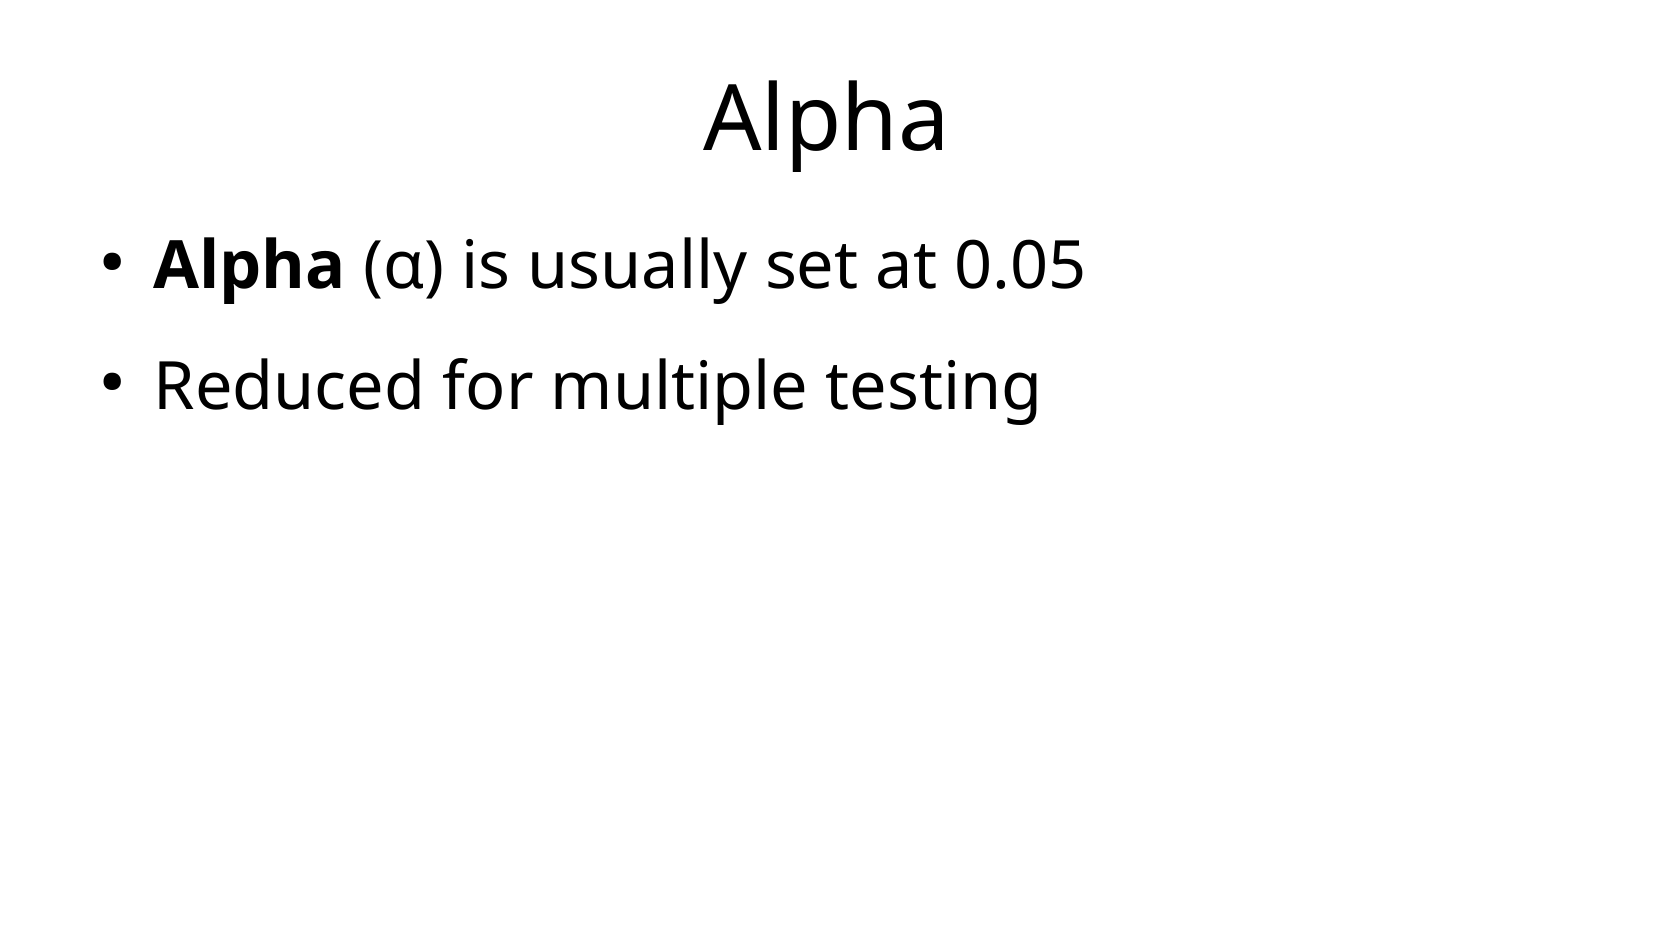

# Alpha
Alpha (α) is usually set at 0.05
Reduced for multiple testing